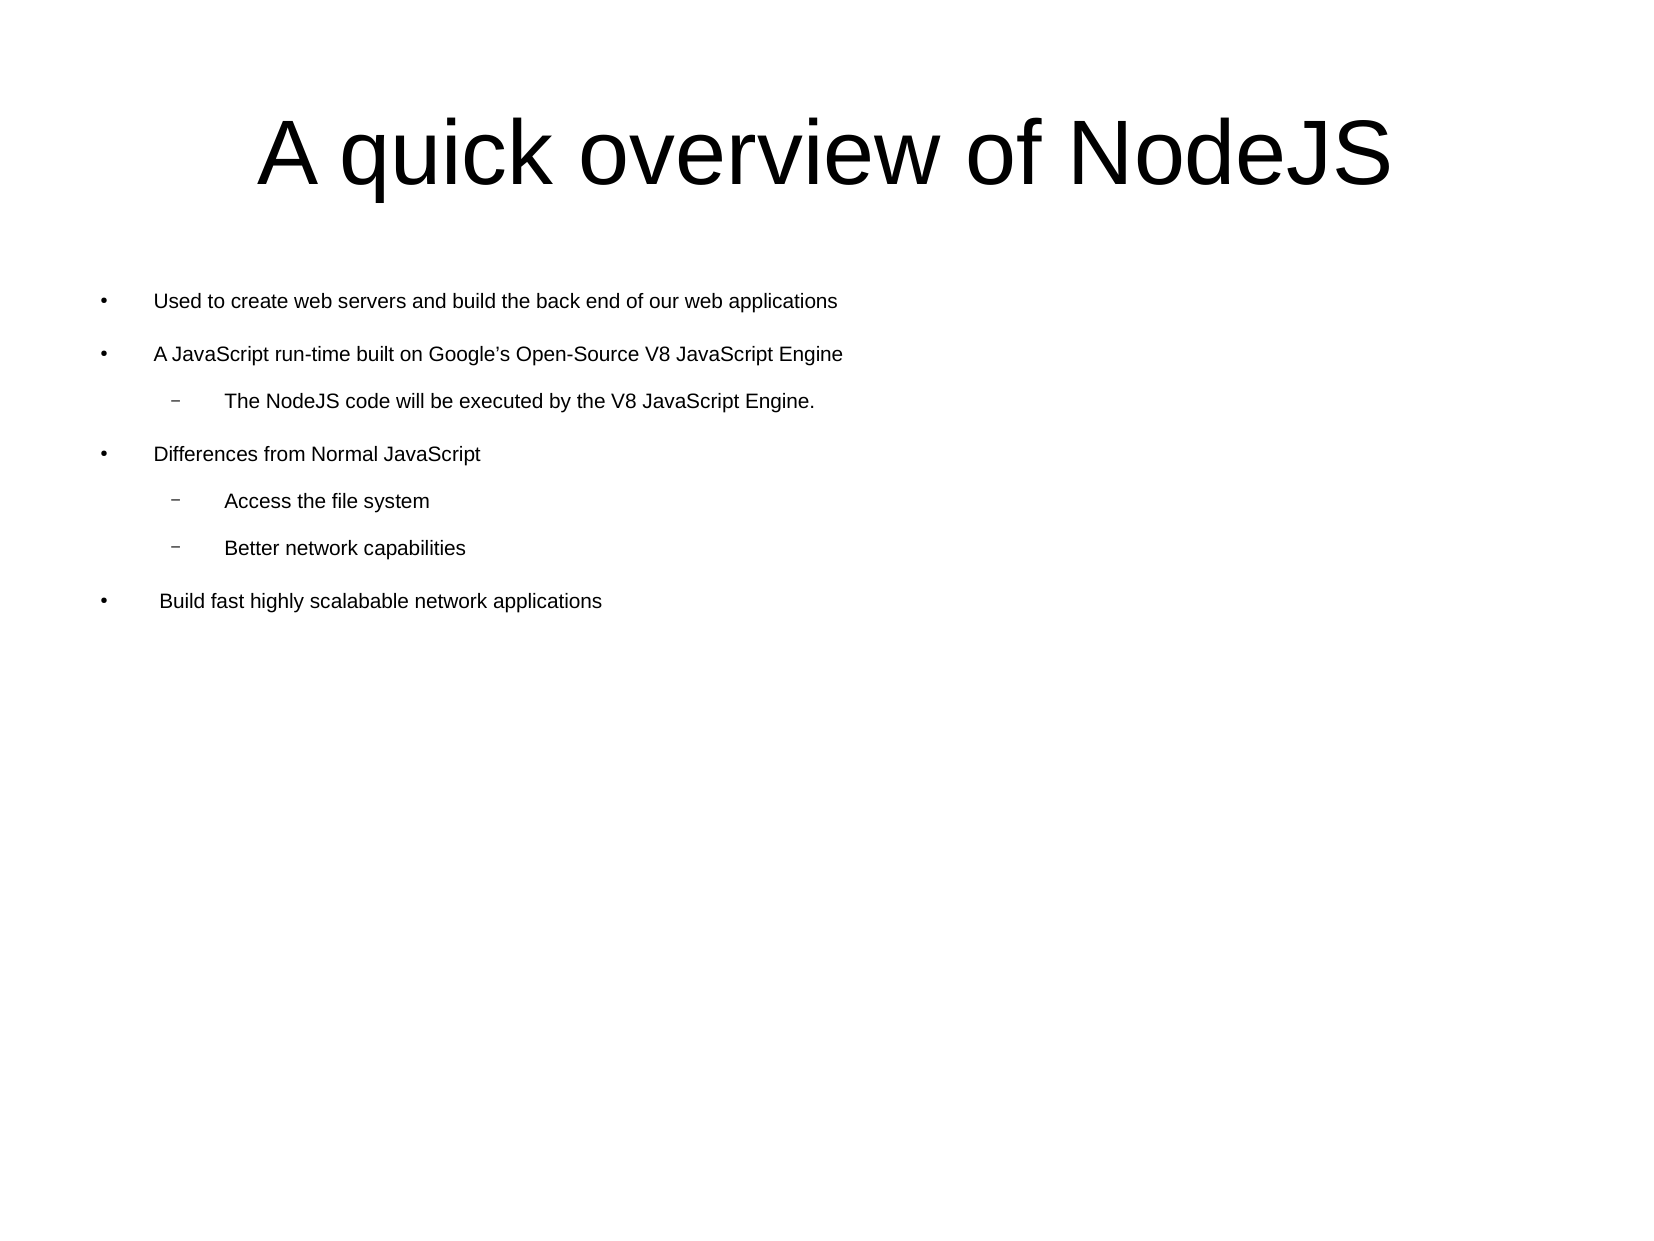

# A quick overview of NodeJS
Used to create web servers and build the back end of our web applications
A JavaScript run-time built on Google’s Open-Source V8 JavaScript Engine
The NodeJS code will be executed by the V8 JavaScript Engine.
Differences from Normal JavaScript
Access the file system
Better network capabilities
 Build fast highly scalabable network applications